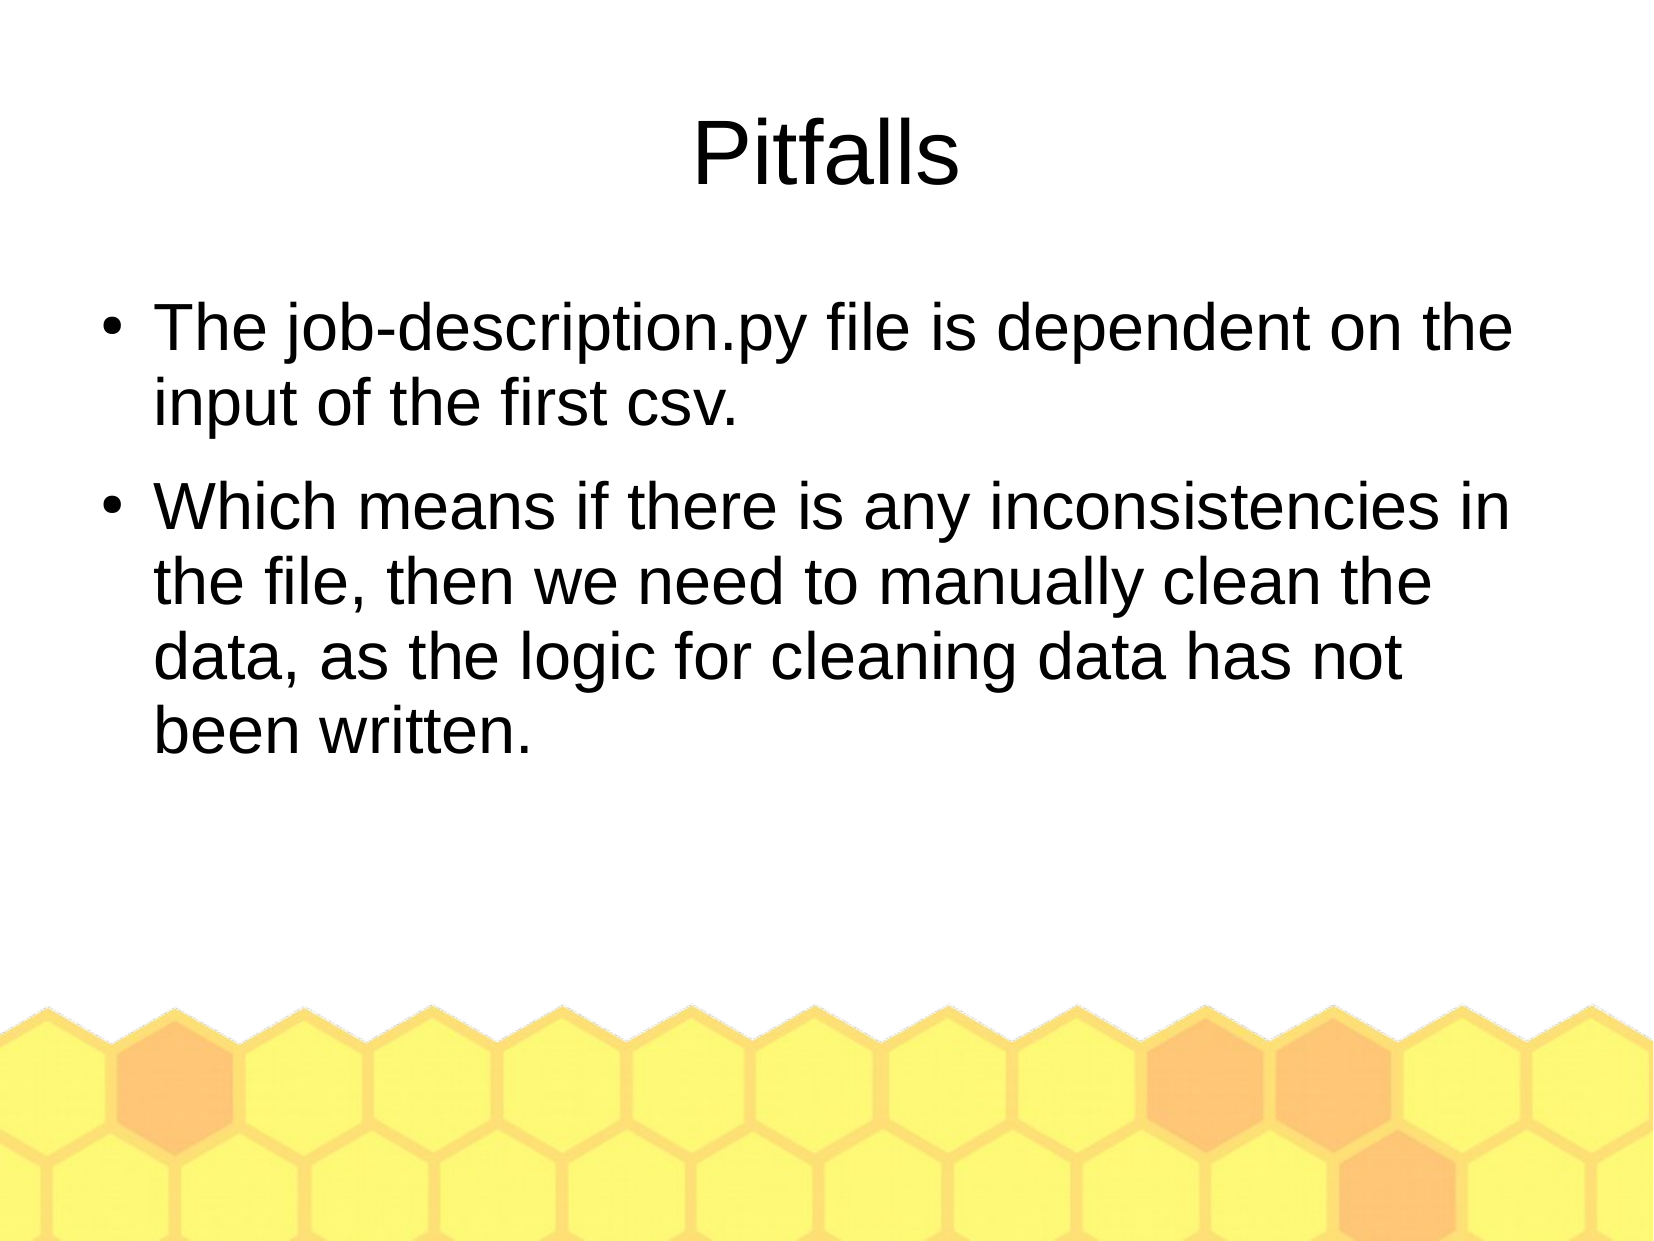

# Pitfalls
The job-description.py file is dependent on the input of the first csv.
Which means if there is any inconsistencies in the file, then we need to manually clean the data, as the logic for cleaning data has not been written.